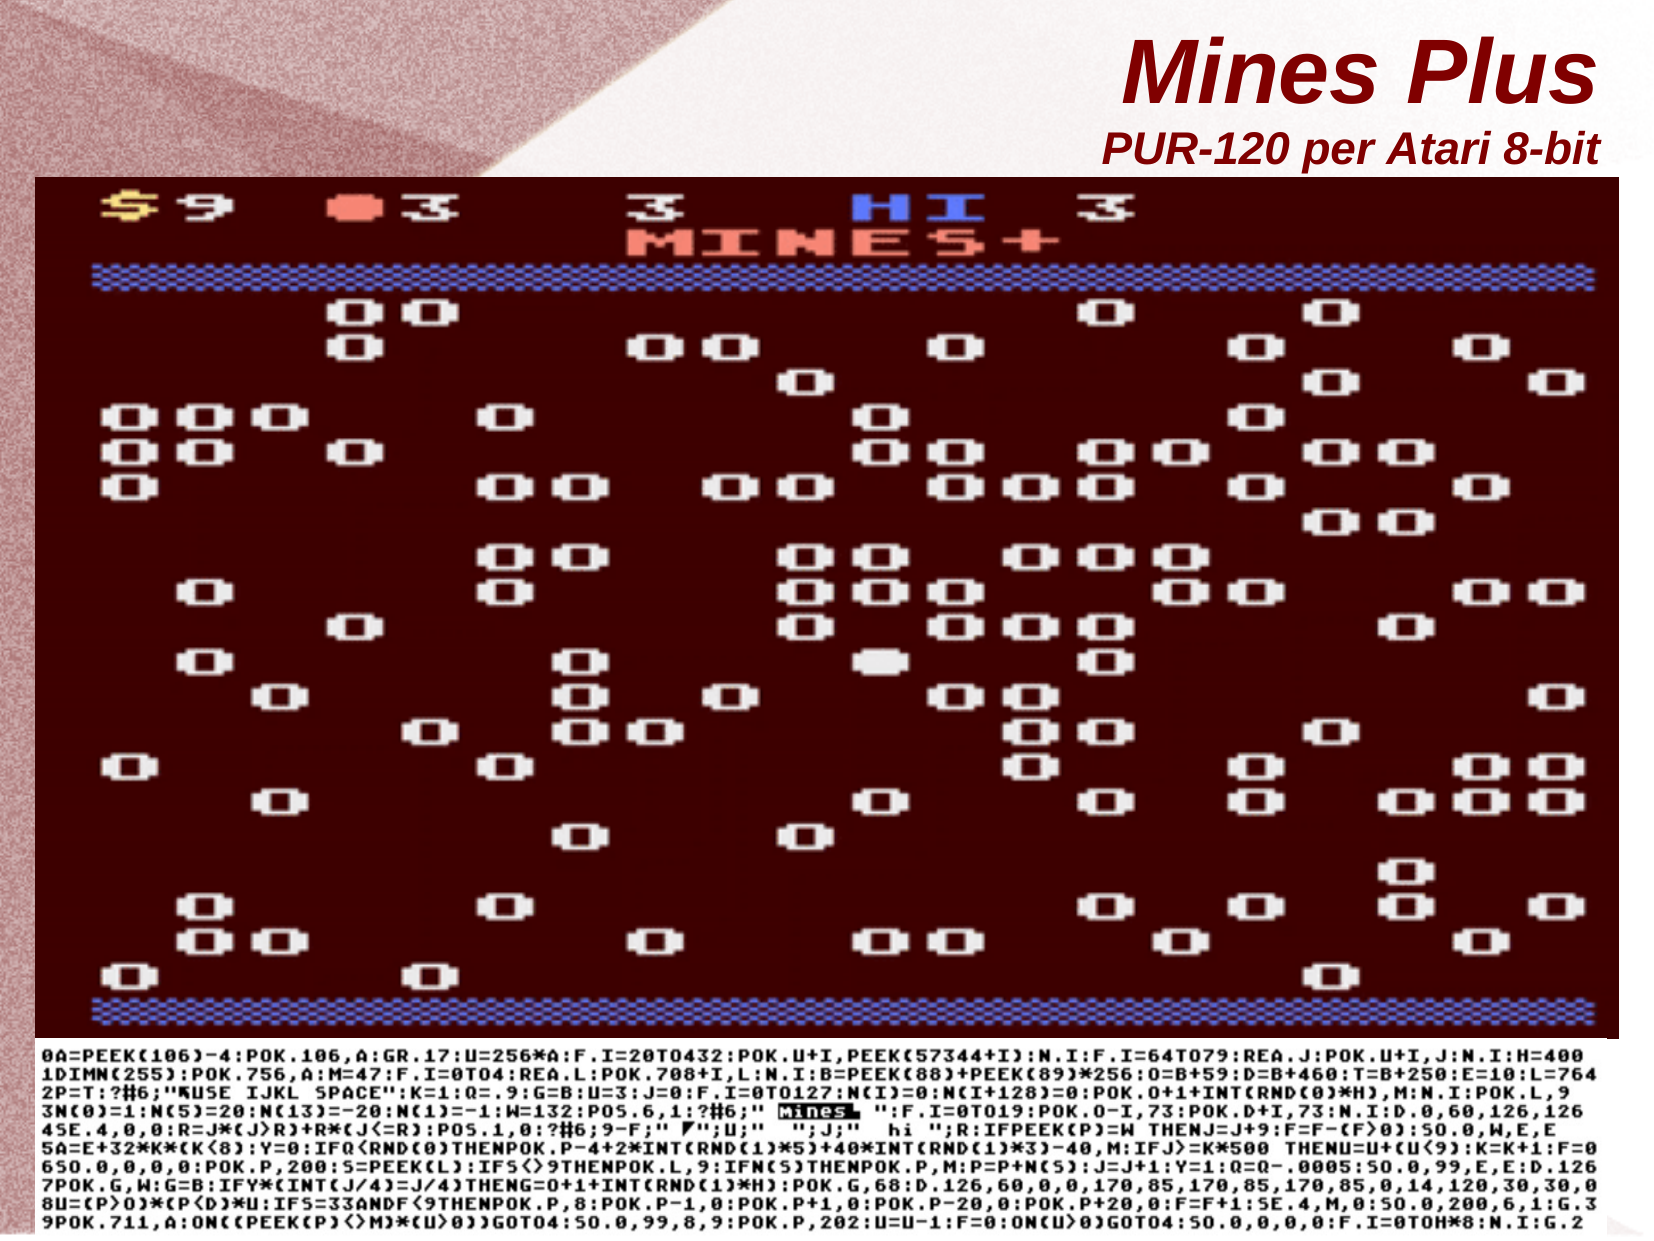

# Mines Plus PUR-120 per Atari 8-bit